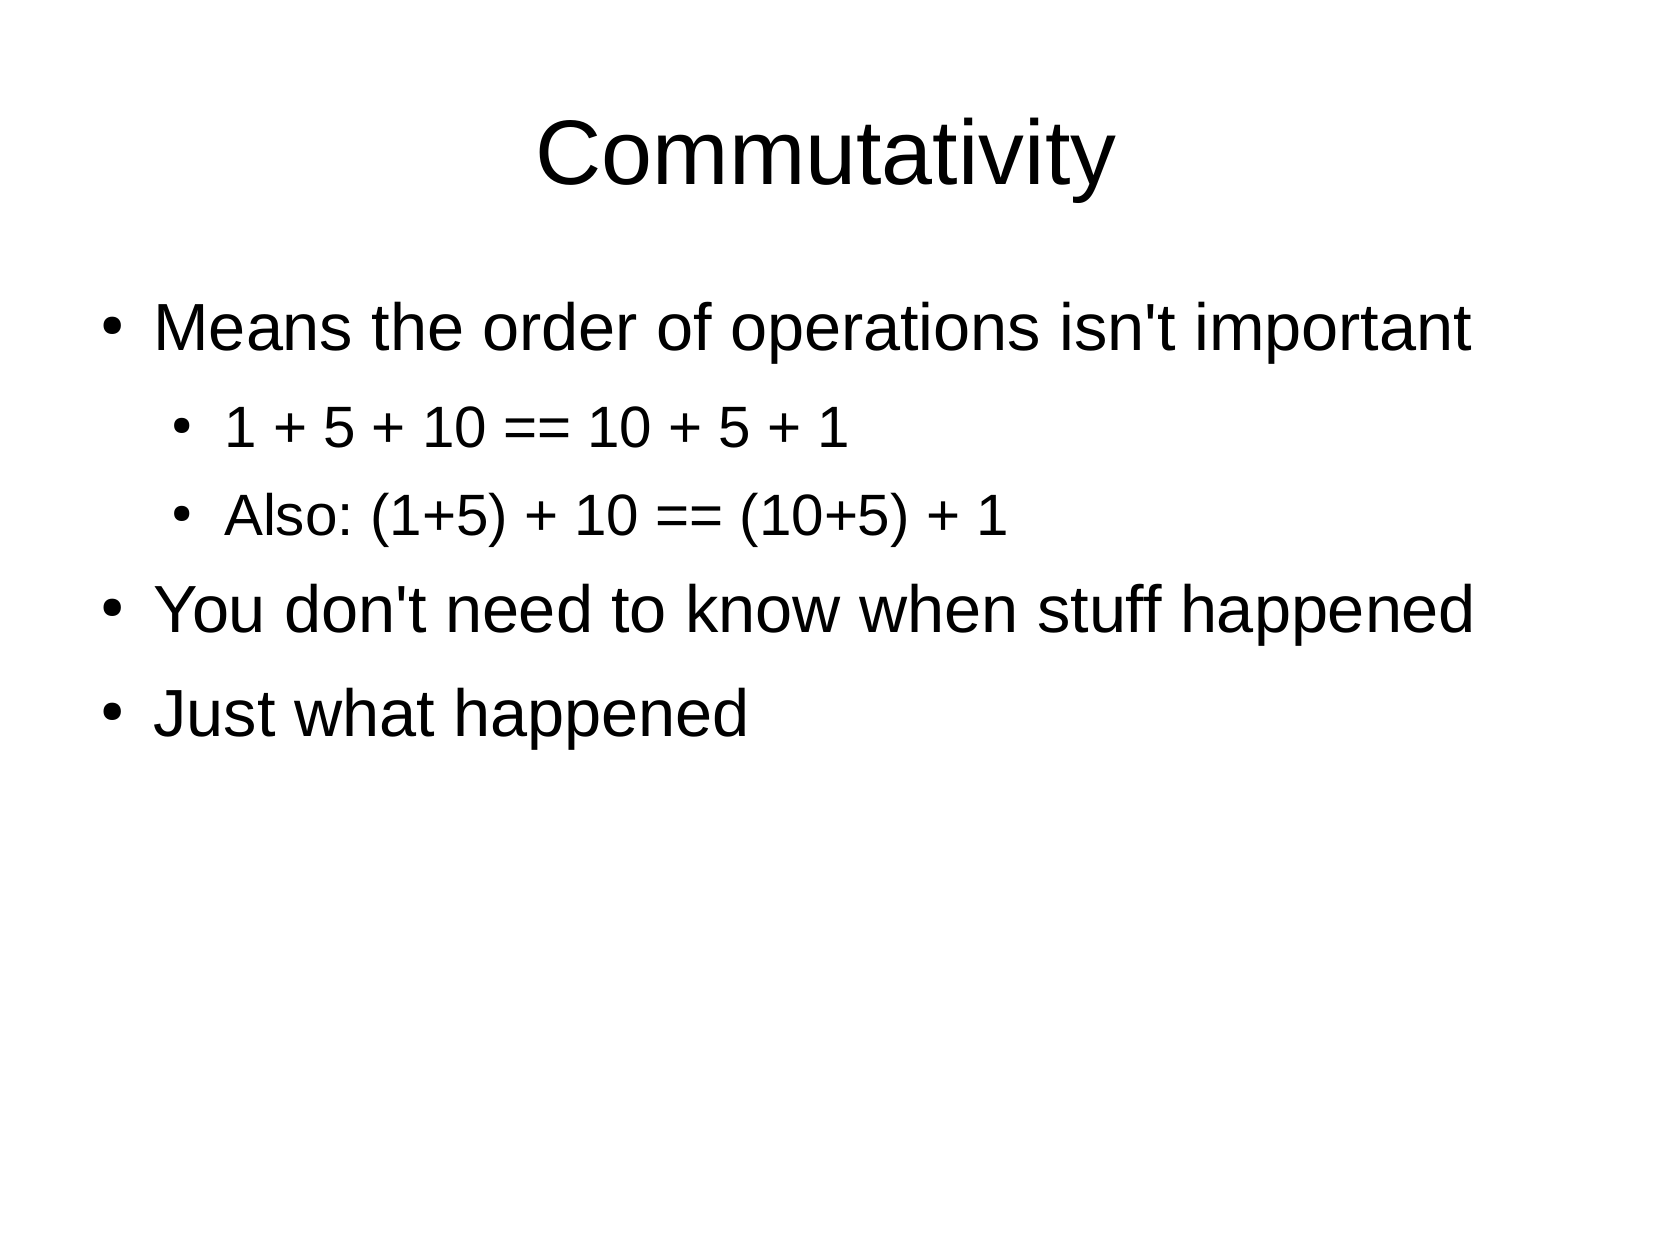

# Commutativity
Means the order of operations isn't important
1 + 5 + 10 == 10 + 5 + 1
Also: (1+5) + 10 == (10+5) + 1
You don't need to know when stuff happened
Just what happened